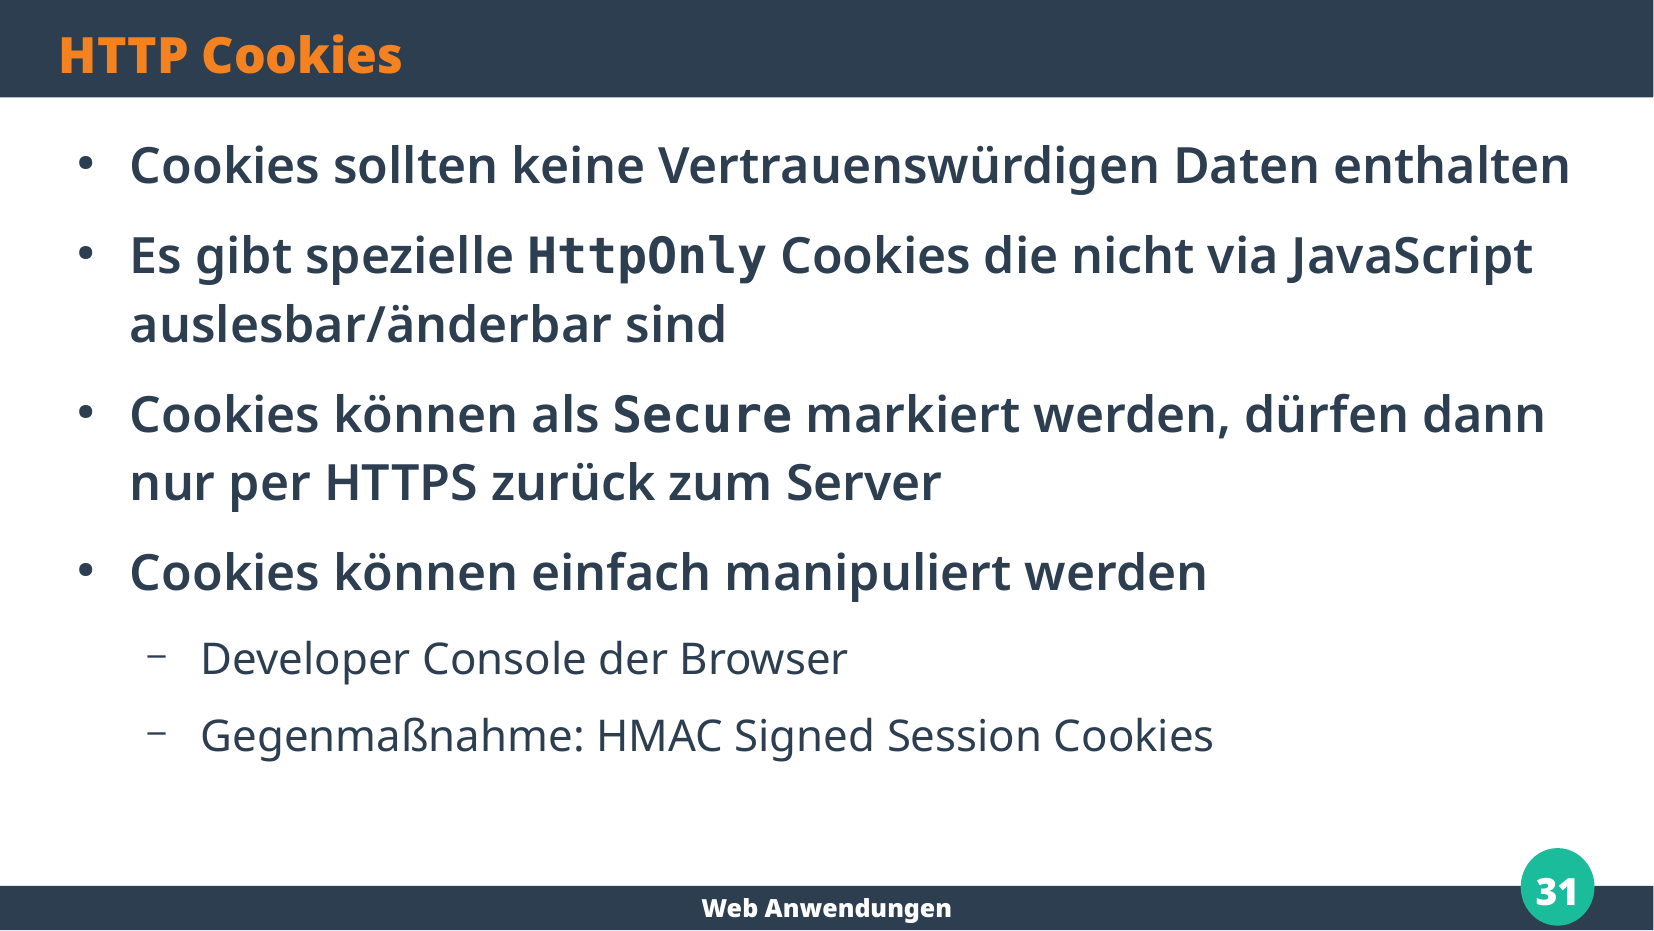

# HTTP Cookies
Cookies sollten keine Vertrauenswürdigen Daten enthalten
Es gibt spezielle HttpOnly Cookies die nicht via JavaScript auslesbar/änderbar sind
Cookies können als Secure markiert werden, dürfen dann nur per HTTPS zurück zum Server
Cookies können einfach manipuliert werden
Developer Console der Browser
Gegenmaßnahme: HMAC Signed Session Cookies
31